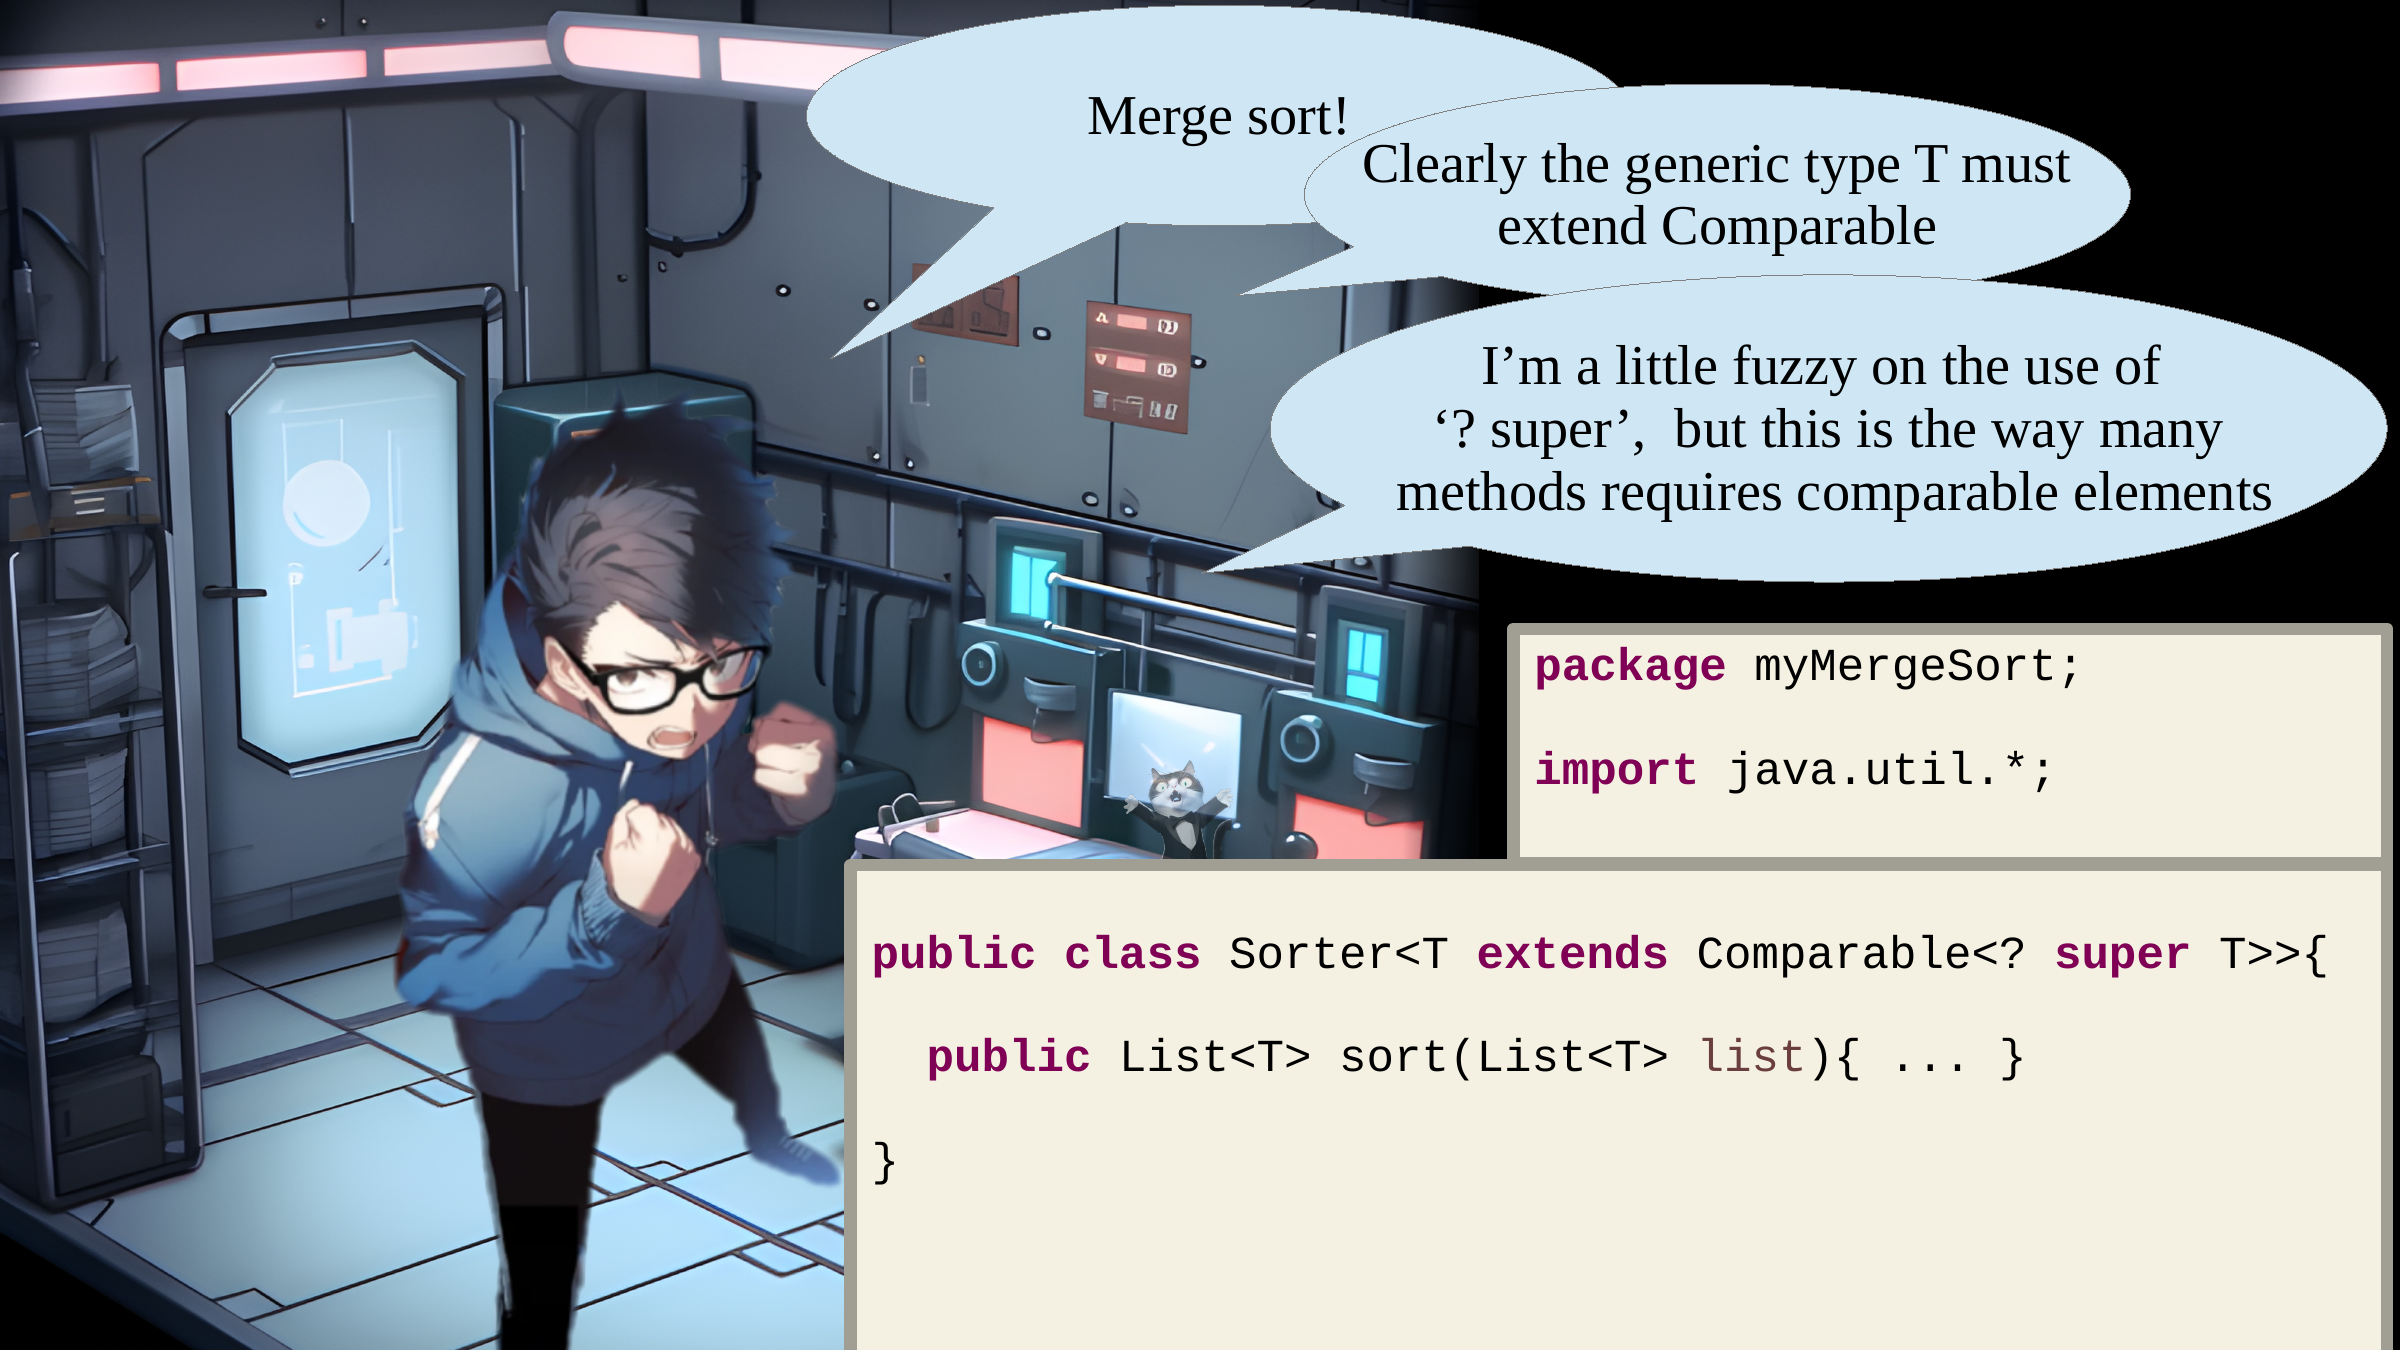

Merge sort!
Clearly the generic type T must
extend Comparable
I’m a little fuzzy on the use of
‘? super’, but this is the way many
 methods requires comparable elements
package myMergeSort;
import java.util.*;
public class Sorter<T extends Comparable<? super T>>{
 public List<T> sort(List<T> list){ ... }
}